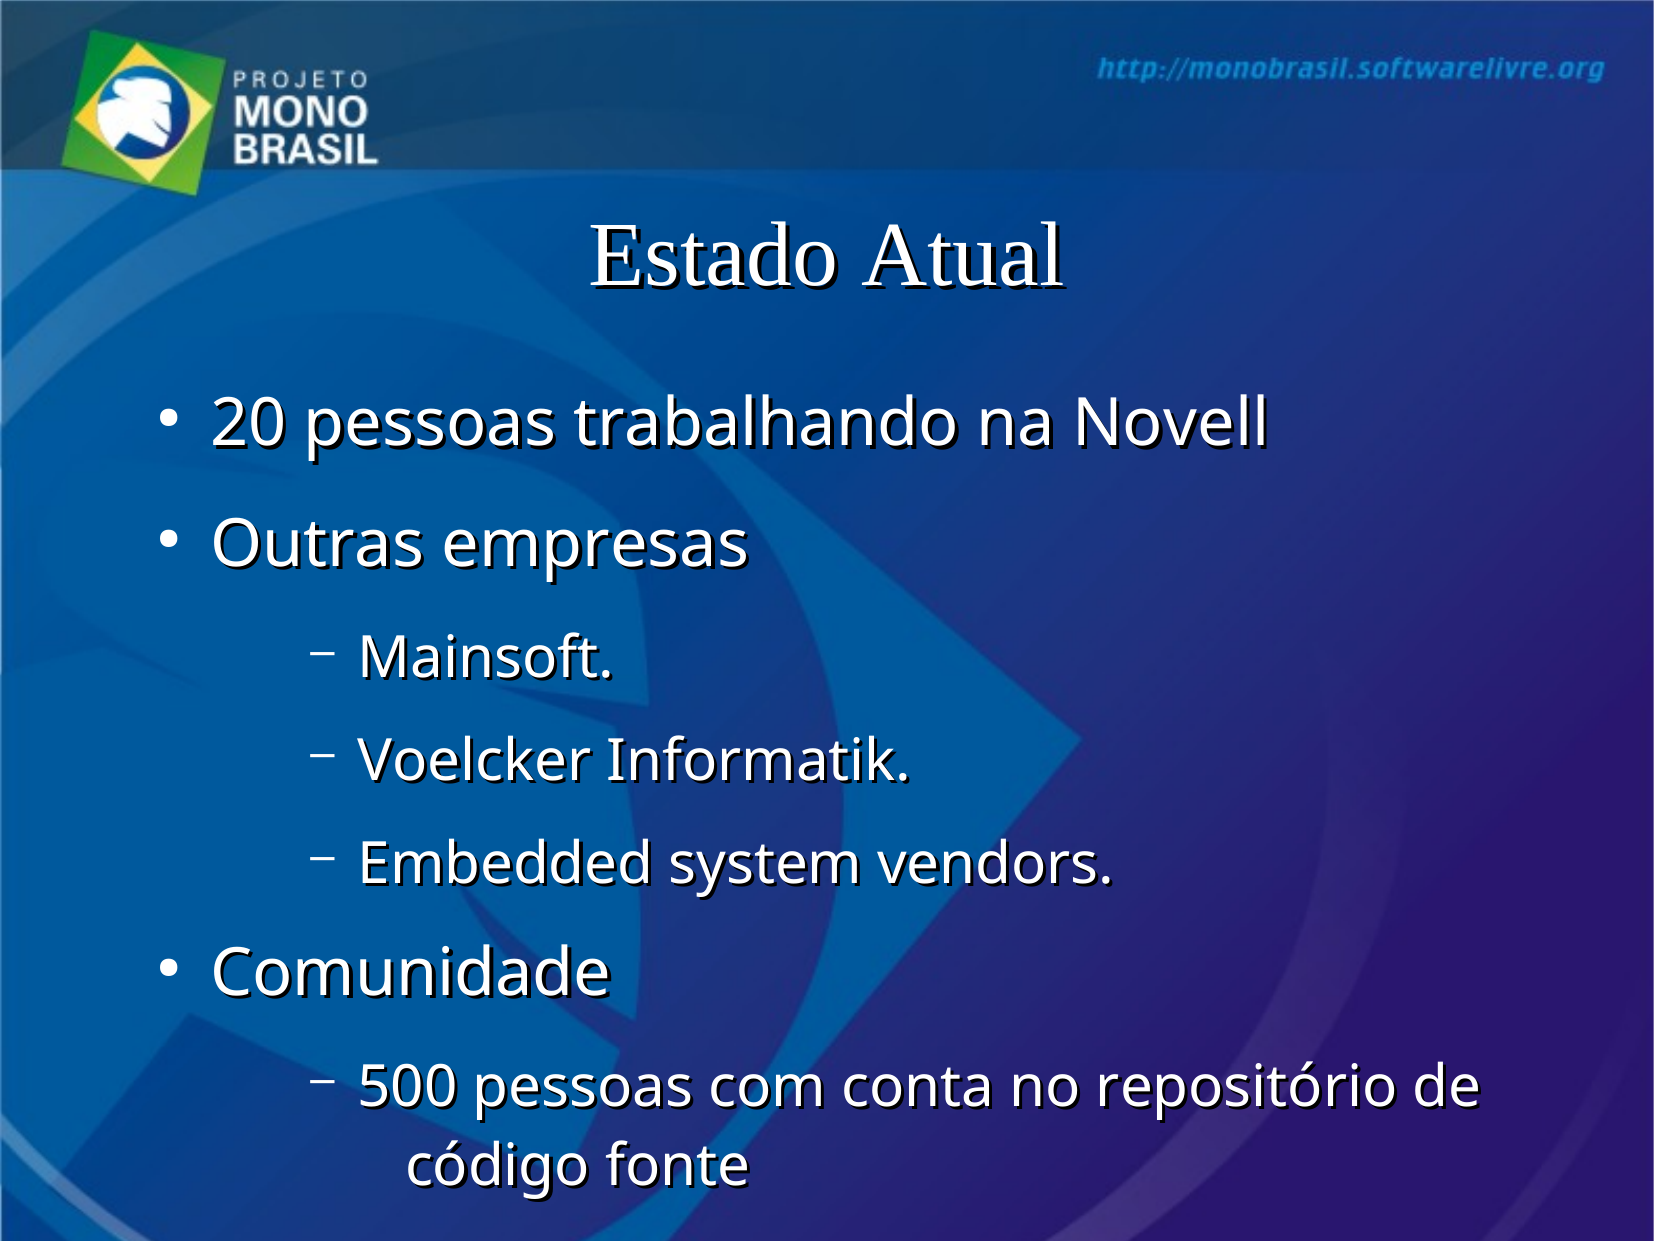

Estado Atual
# 20 pessoas trabalhando na Novell
Outras empresas
Mainsoft.
Voelcker Informatik.
Embedded system vendors.
Comunidade
500 pessoas com conta no repositório de código fonte